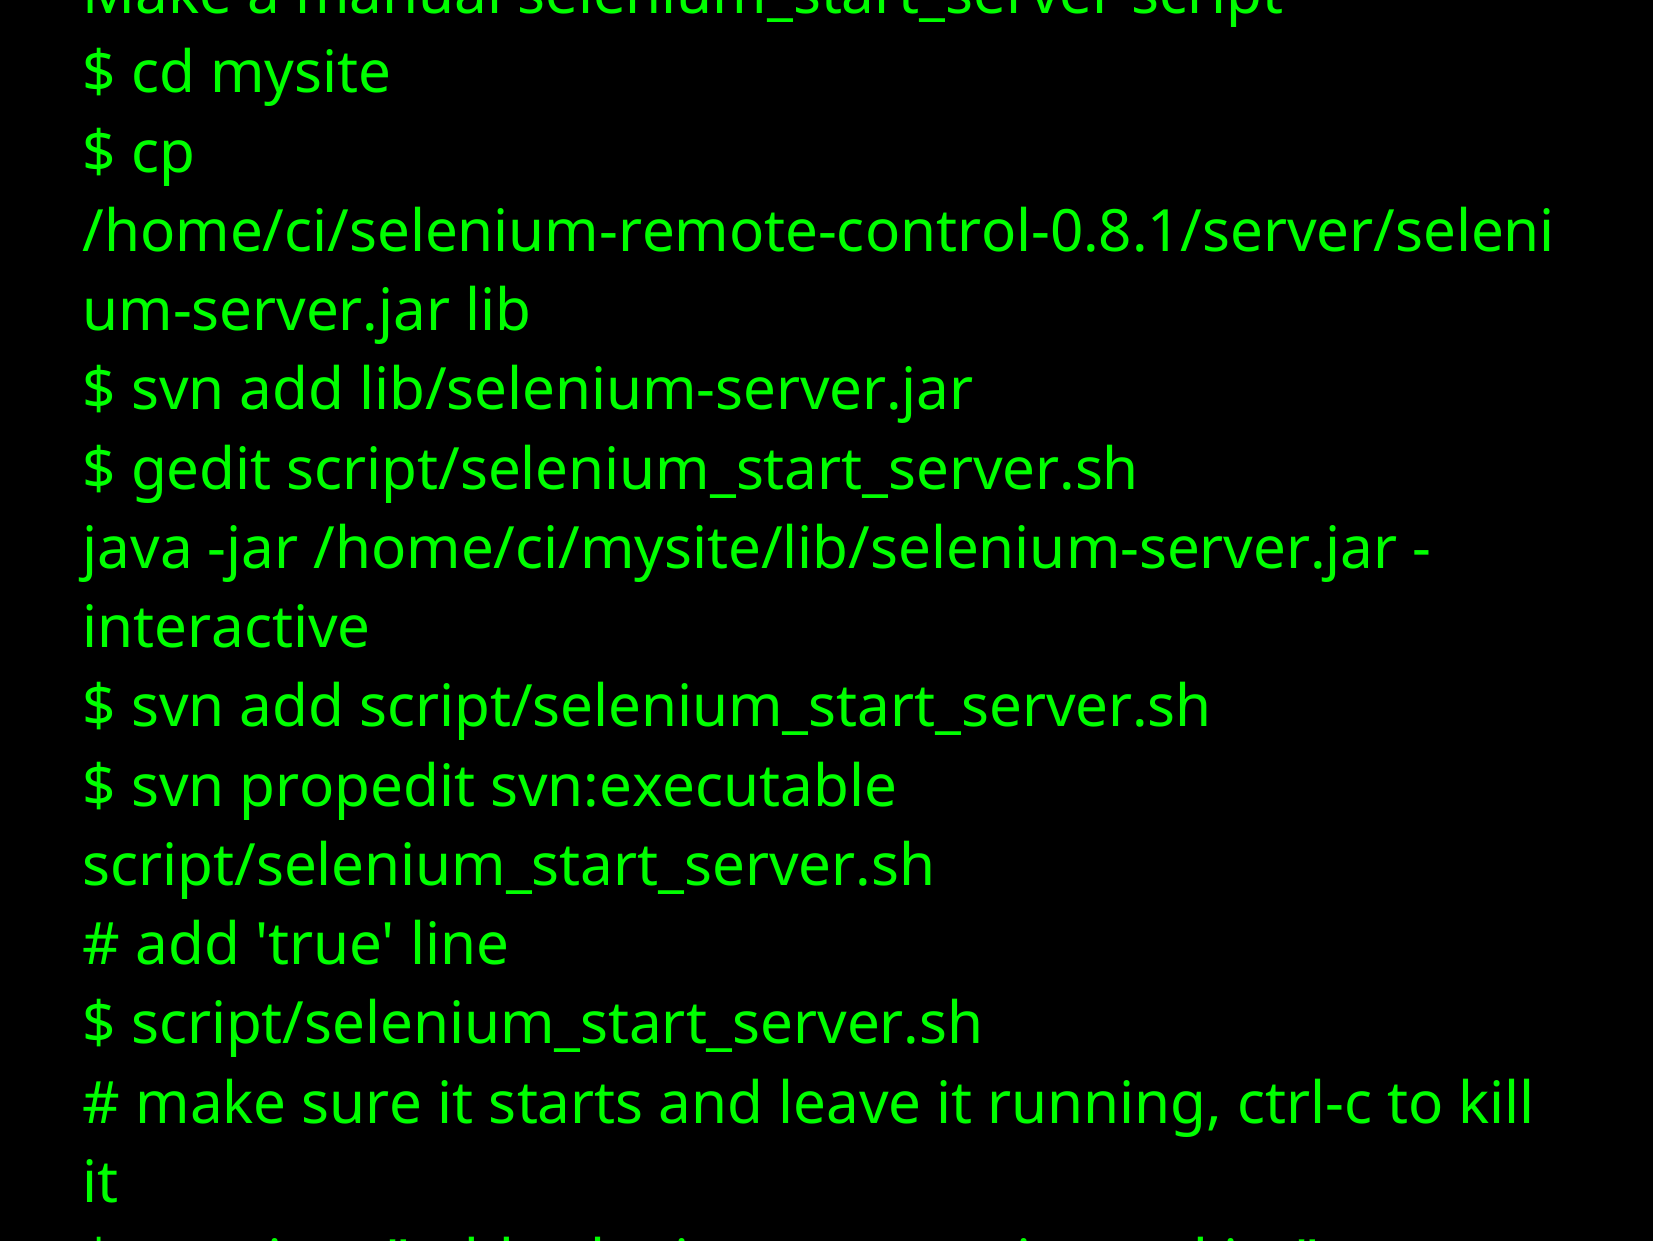

# Make a manual selenium_start_server script $ cd mysite $ cp /home/ci/selenium-remote-control-0.8.1/server/selenium-server.jar lib $ svn add lib/selenium-server.jar $ gedit script/selenium_start_server.sh java -jar /home/ci/mysite/lib/selenium-server.jar -interactive $ svn add script/selenium_start_server.sh $ svn propedit svn:executable script/selenium_start_server.sh # add 'true' line $ script/selenium_start_server.sh # make sure it starts and leave it running, ctrl-c to kill it $ svn ci -m "add selenium start script and jar"